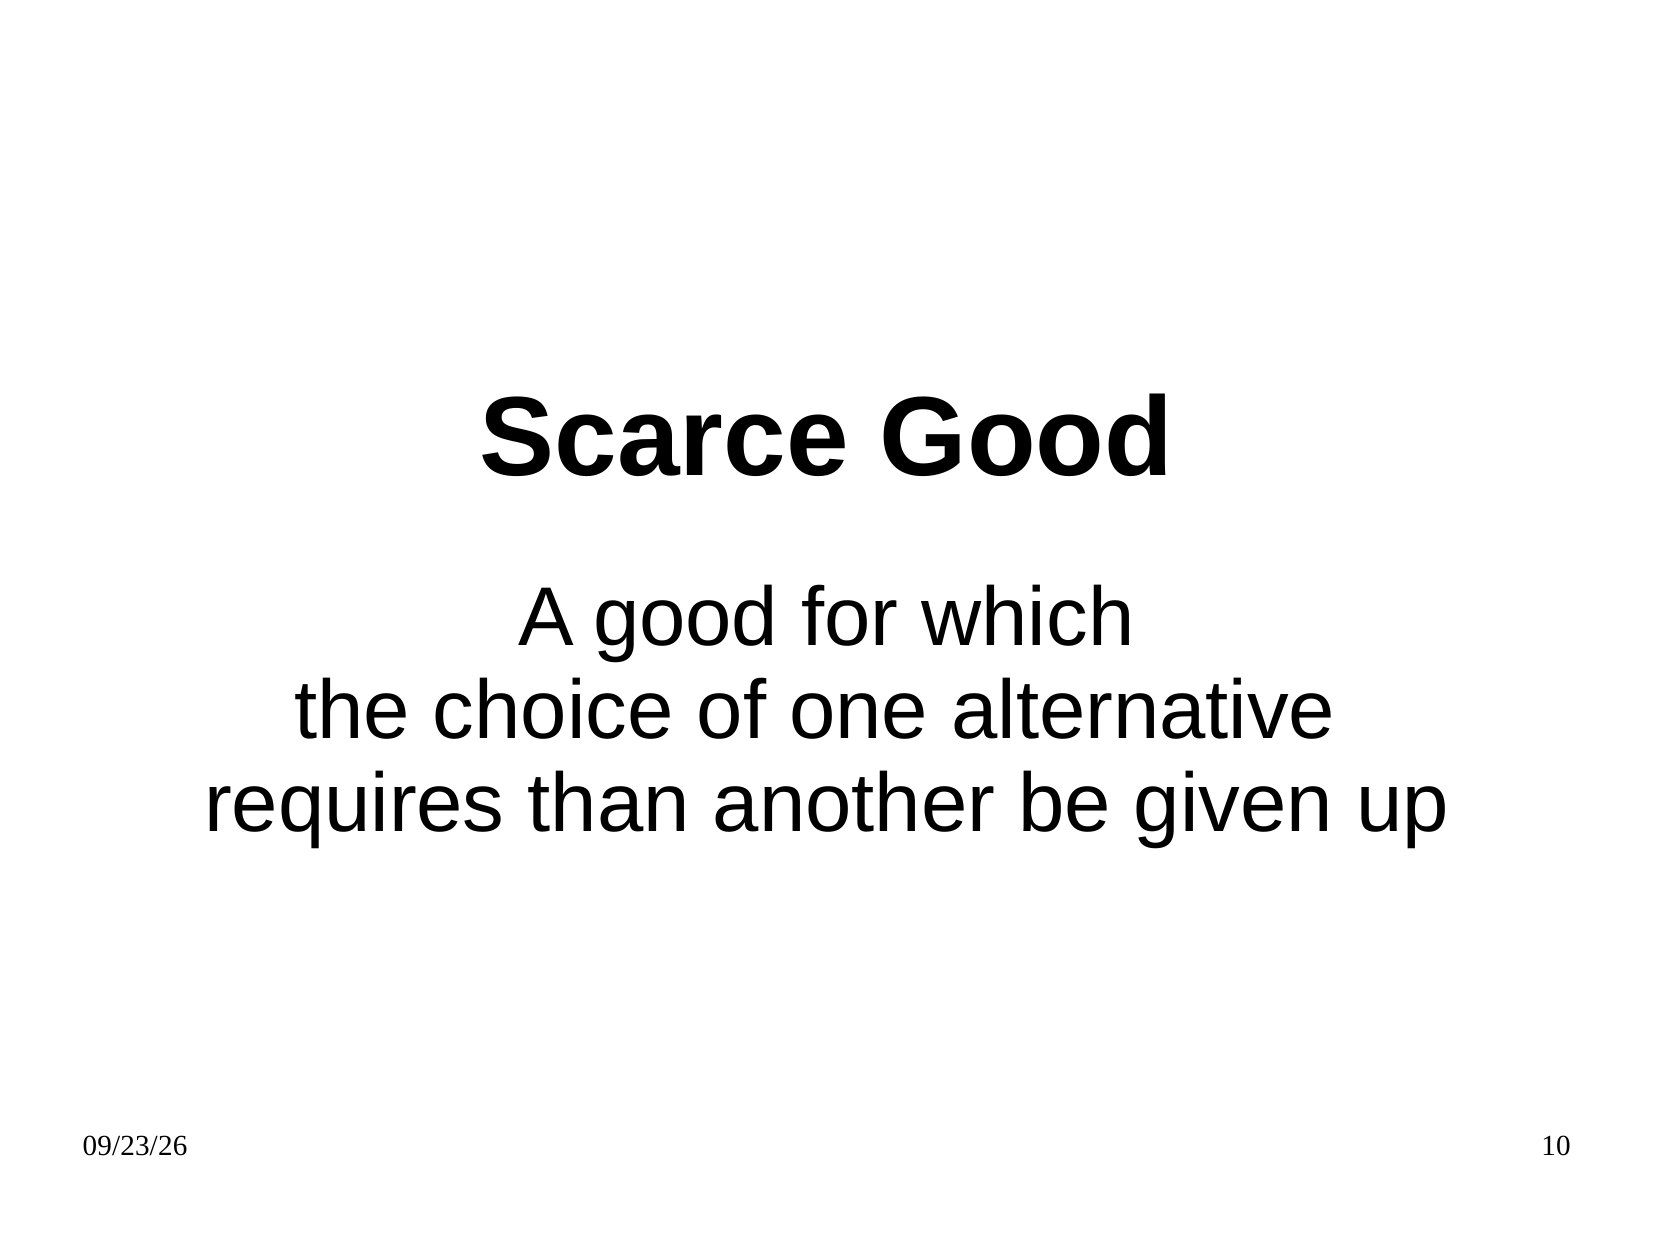

# Scarce Good
A good for which
the choice of one alternative
requires than another be given up
10